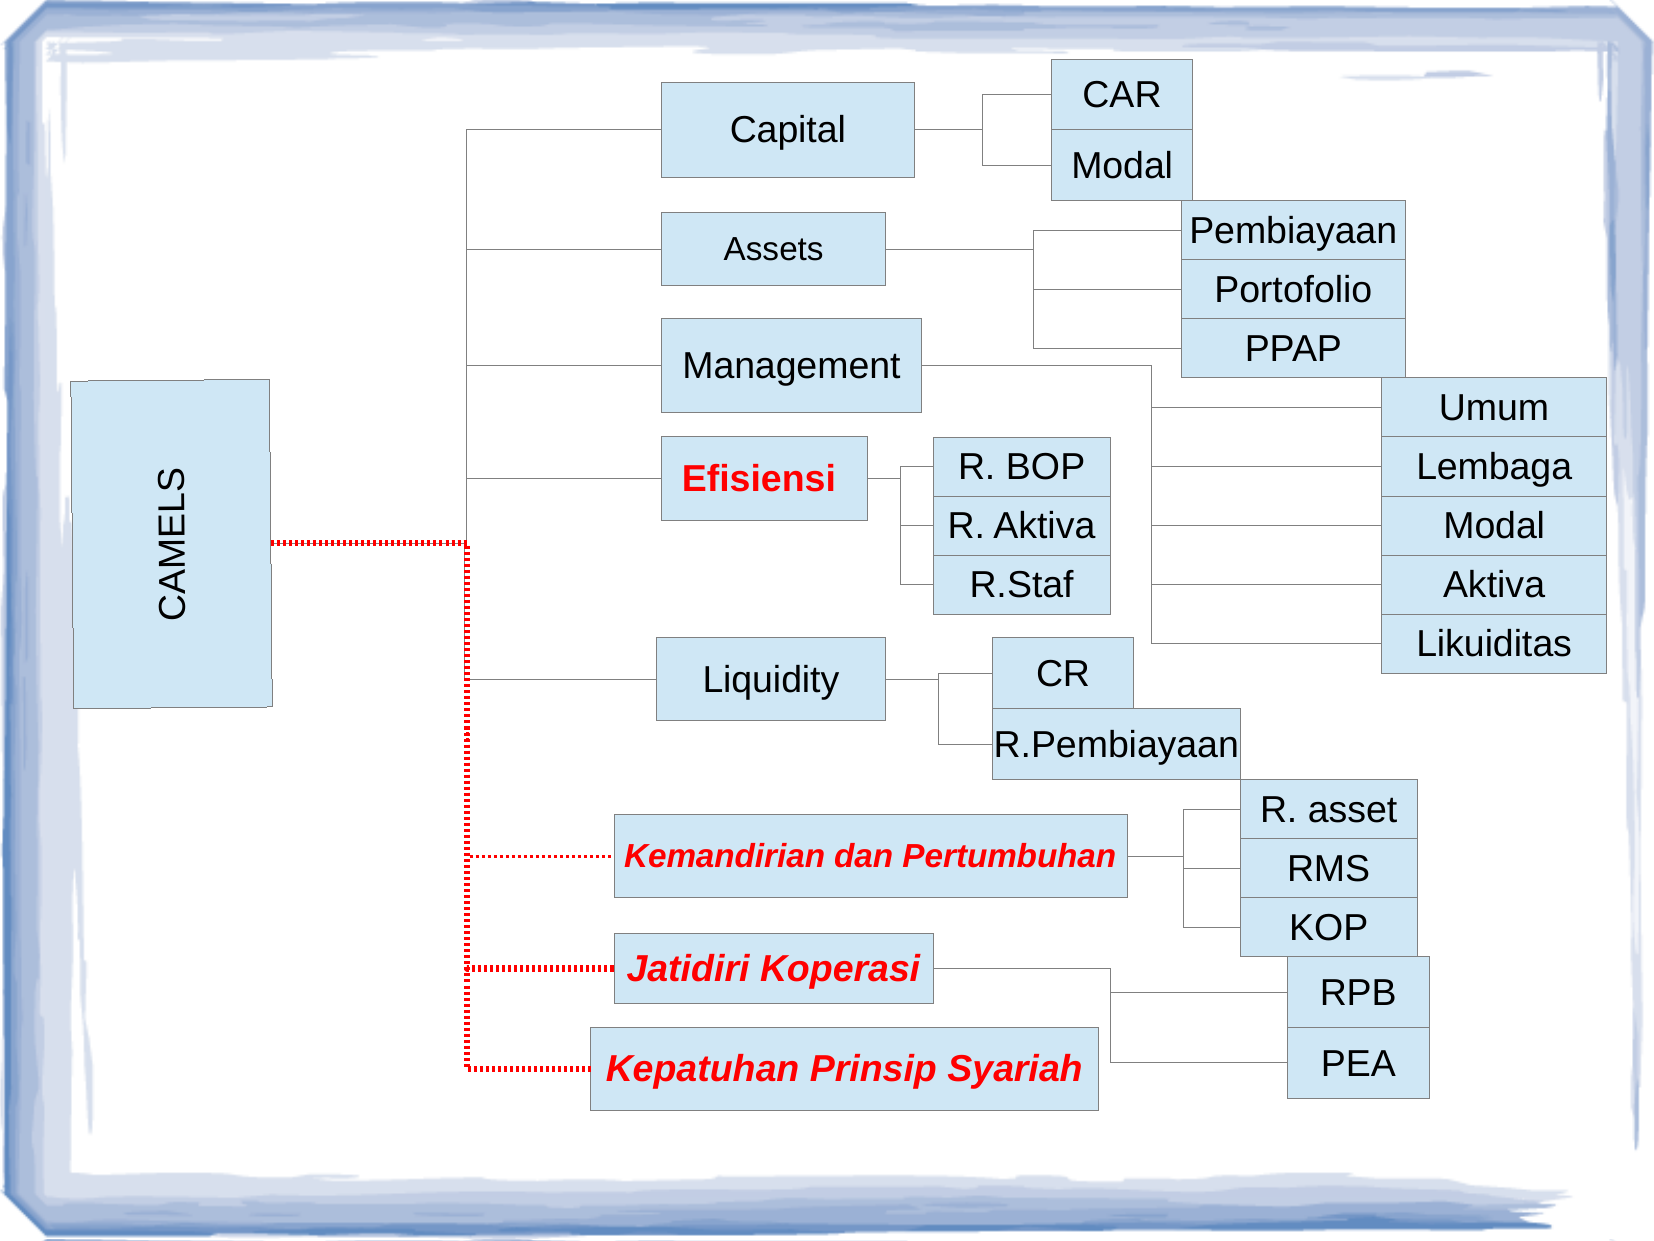

CAR
Capital
Modal
Pembiayaan
Assets
Portofolio
Management
PPAP
Umum
Lembaga
Efisiensi
R. BOP
CAMELS
Modal
R. Aktiva
Aktiva
R.Staf
Likuiditas
Liquidity
CR
R.Pembiayaan
R. asset
Kemandirian dan Pertumbuhan
RMS
KOP
Jatidiri Koperasi
RPB
Kepatuhan Prinsip Syariah
PEA